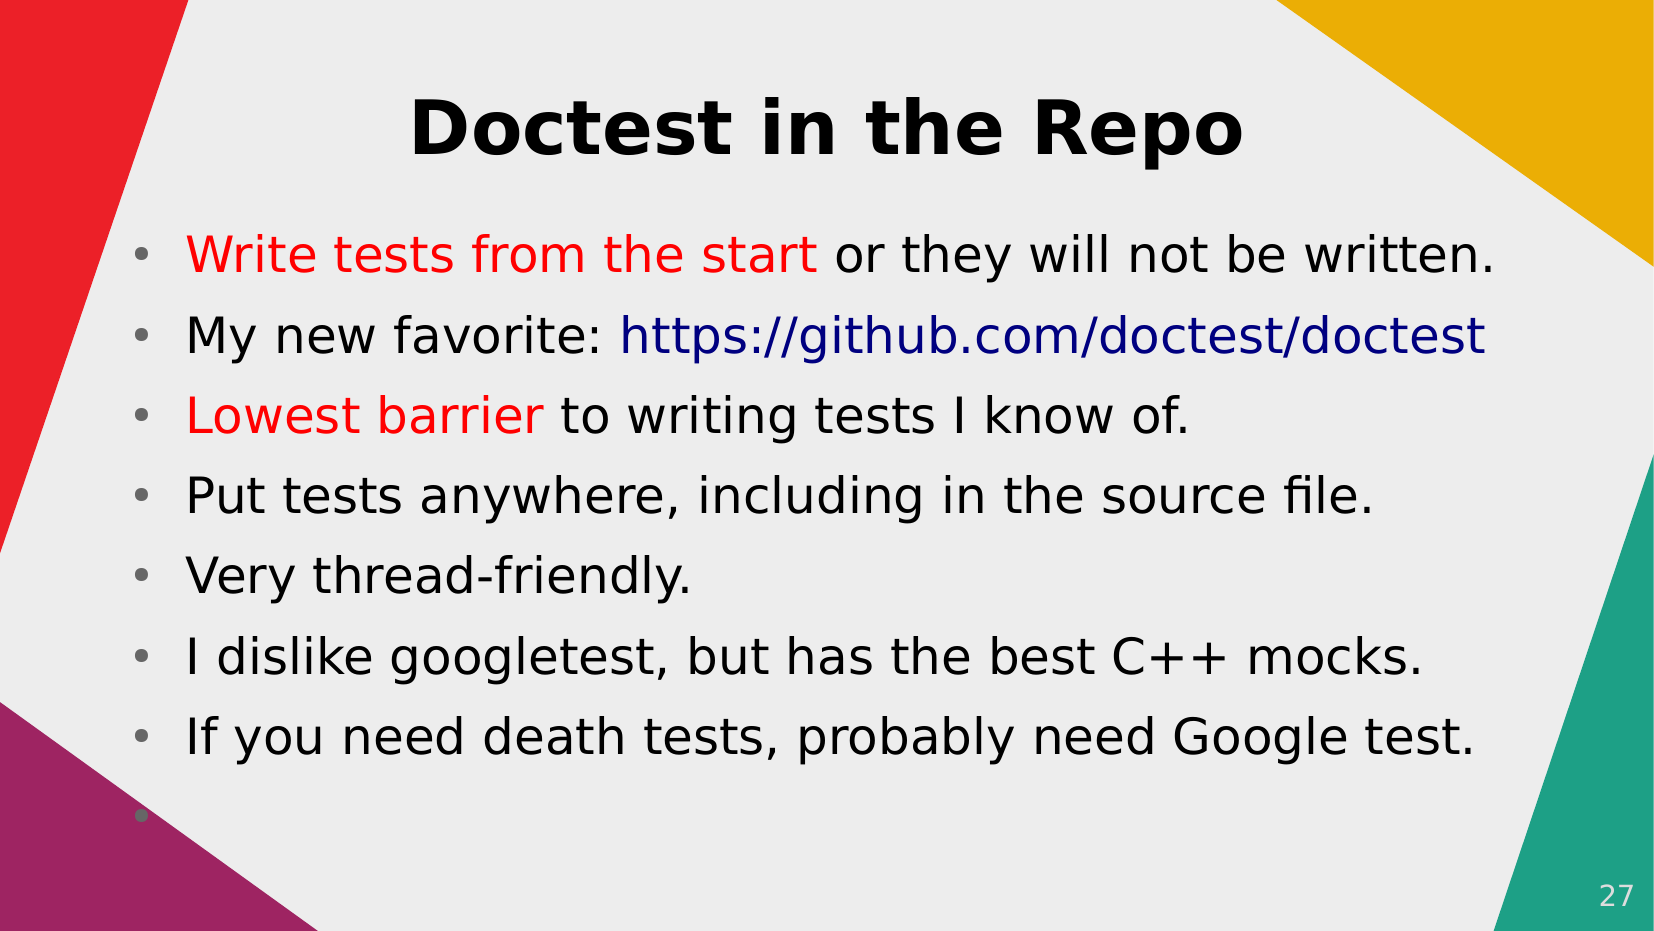

# Doctest in the Repo
Write tests from the start or they will not be written.
My new favorite: https://github.com/doctest/doctest
Lowest barrier to writing tests I know of.
Put tests anywhere, including in the source file.
Very thread-friendly.
I dislike googletest, but has the best C++ mocks.
If you need death tests, probably need Google test.
27